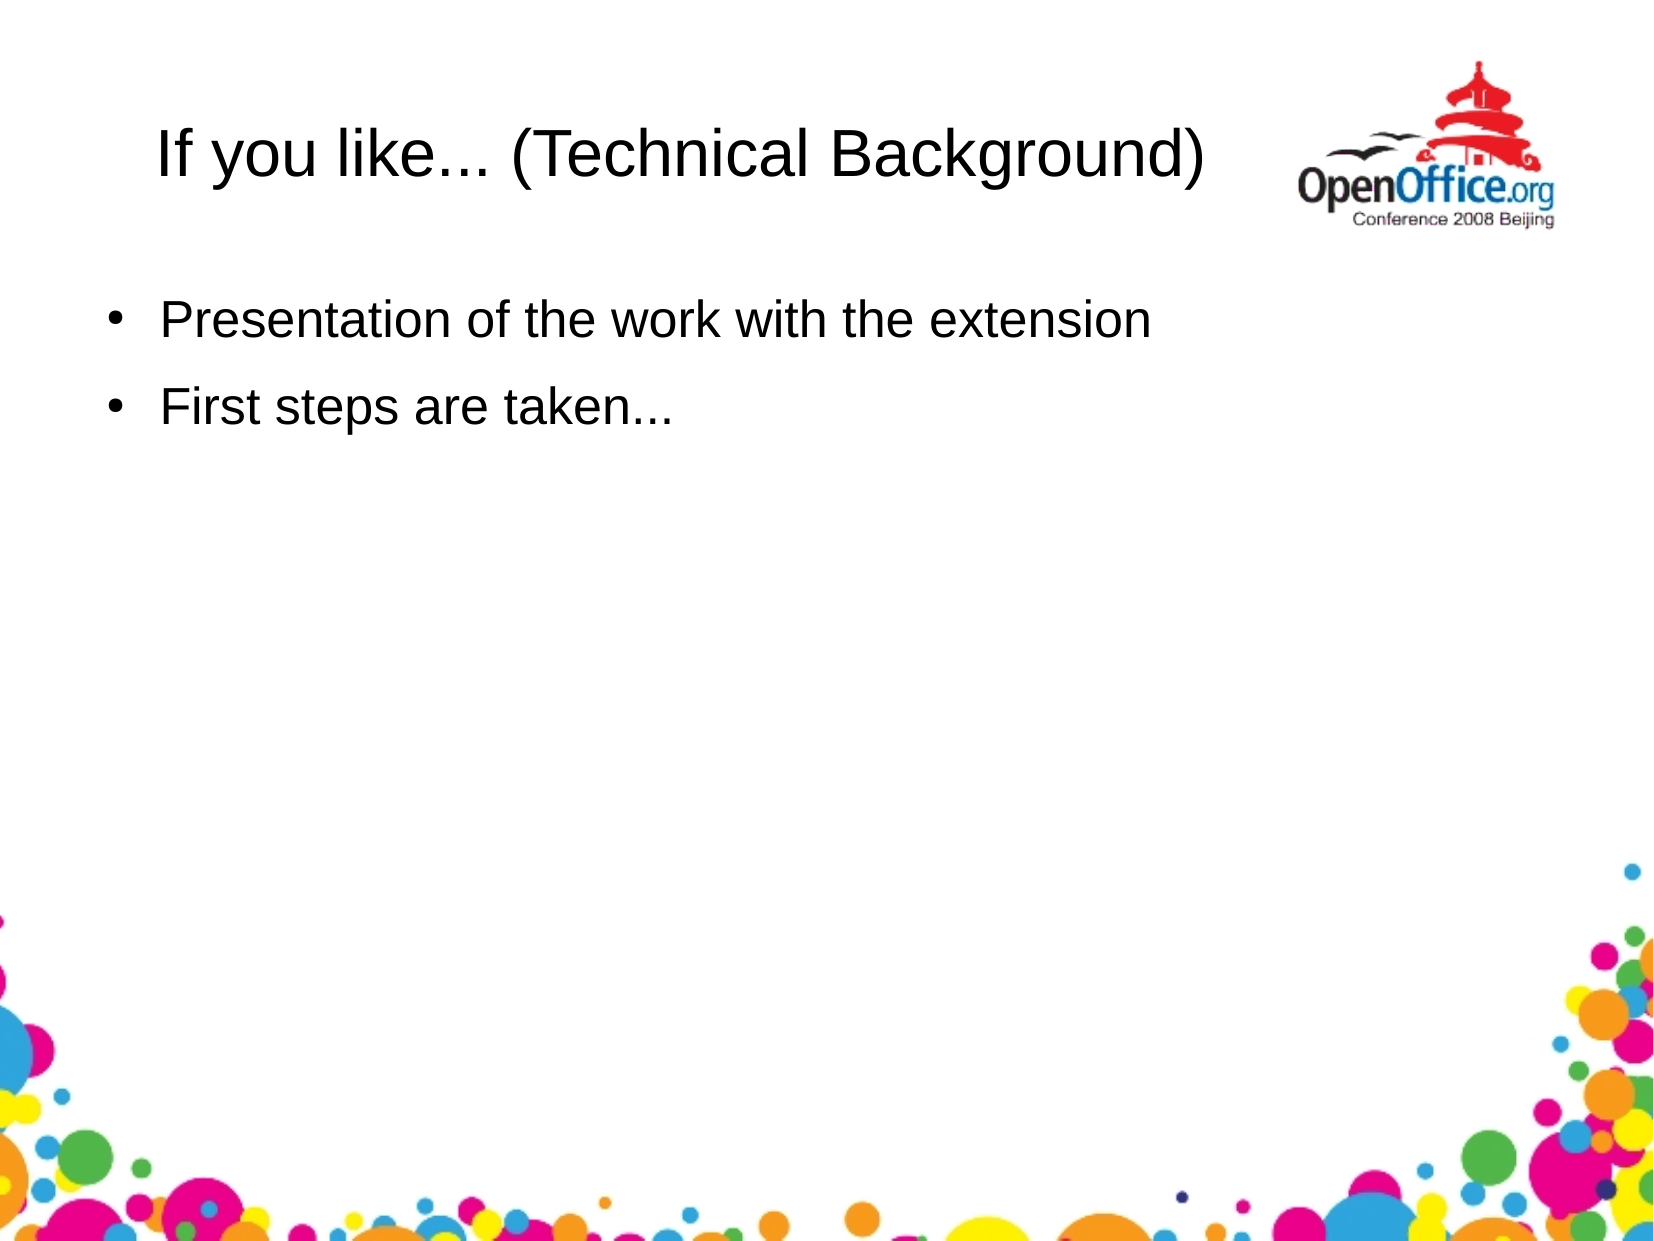

# If you like... (Technical Background)
Presentation of the work with the extension
First steps are taken...